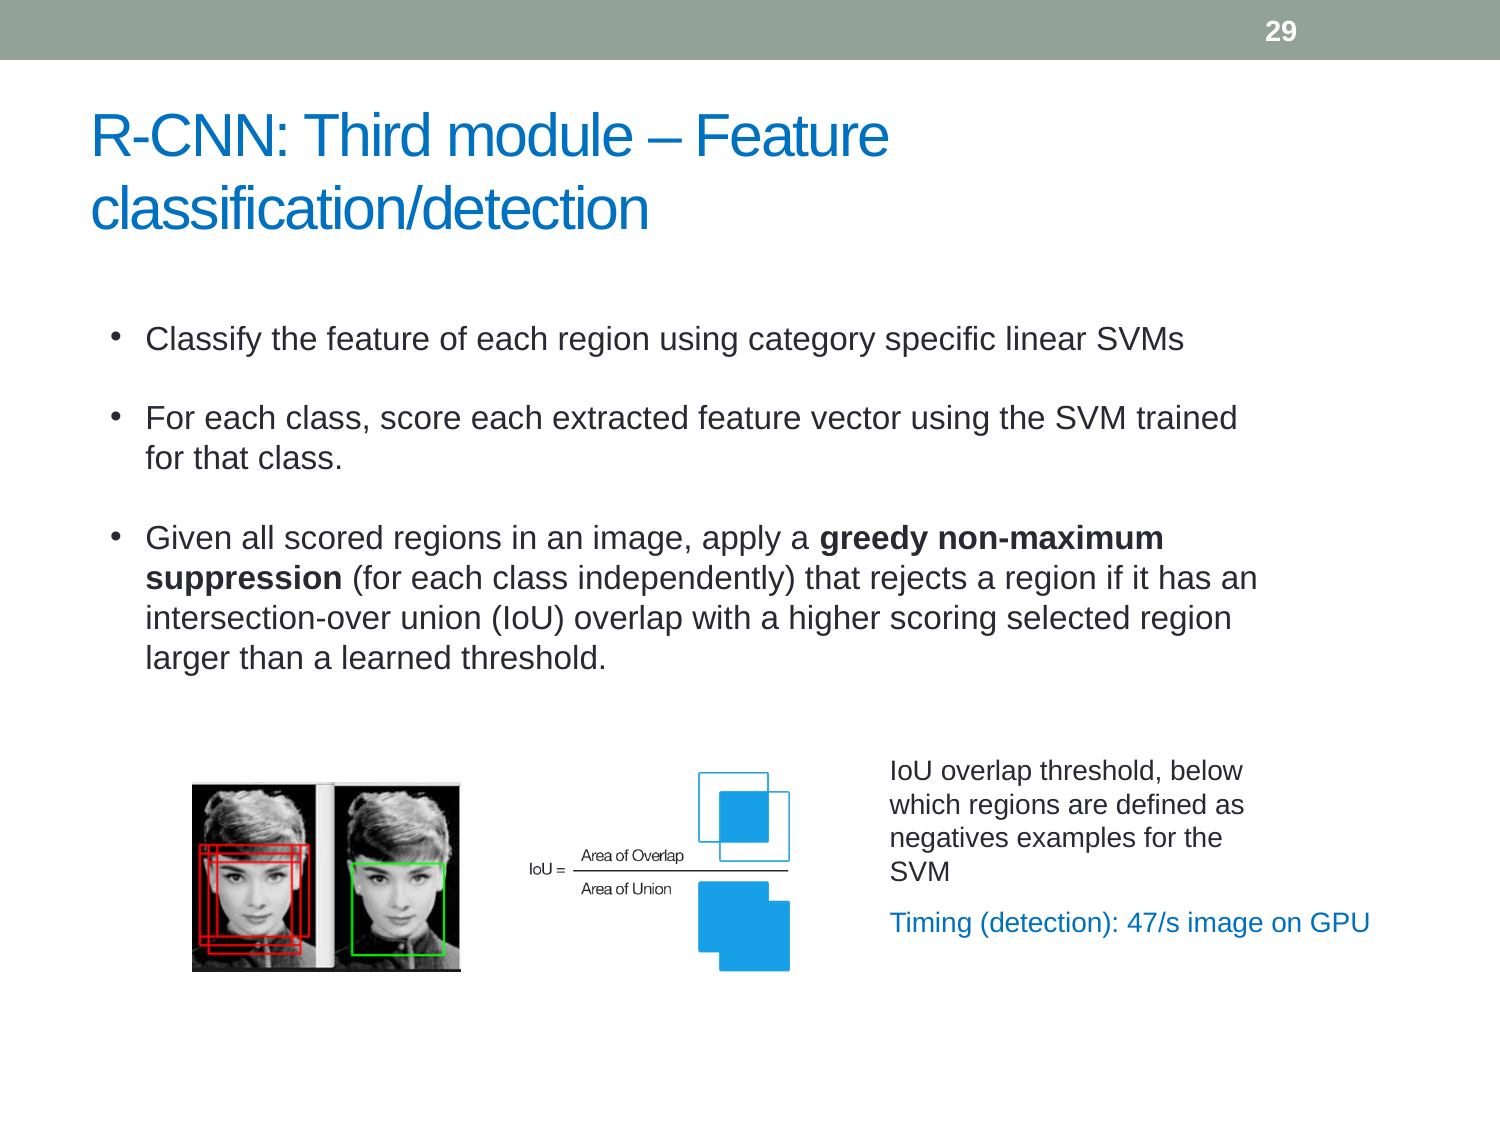

# R-CNN: Third module – Feature classification/detection
Classify the feature of each region using category specific linear SVMs
For each class, score each extracted feature vector using the SVM trained for that class.
Given all scored regions in an image, apply a greedy non-maximum suppression (for each class independently) that rejects a region if it has an intersection-over union (IoU) overlap with a higher scoring selected region larger than a learned threshold.
IoU overlap threshold, below which regions are defined as negatives examples for the SVM
Timing (detection): 47/s image on GPU